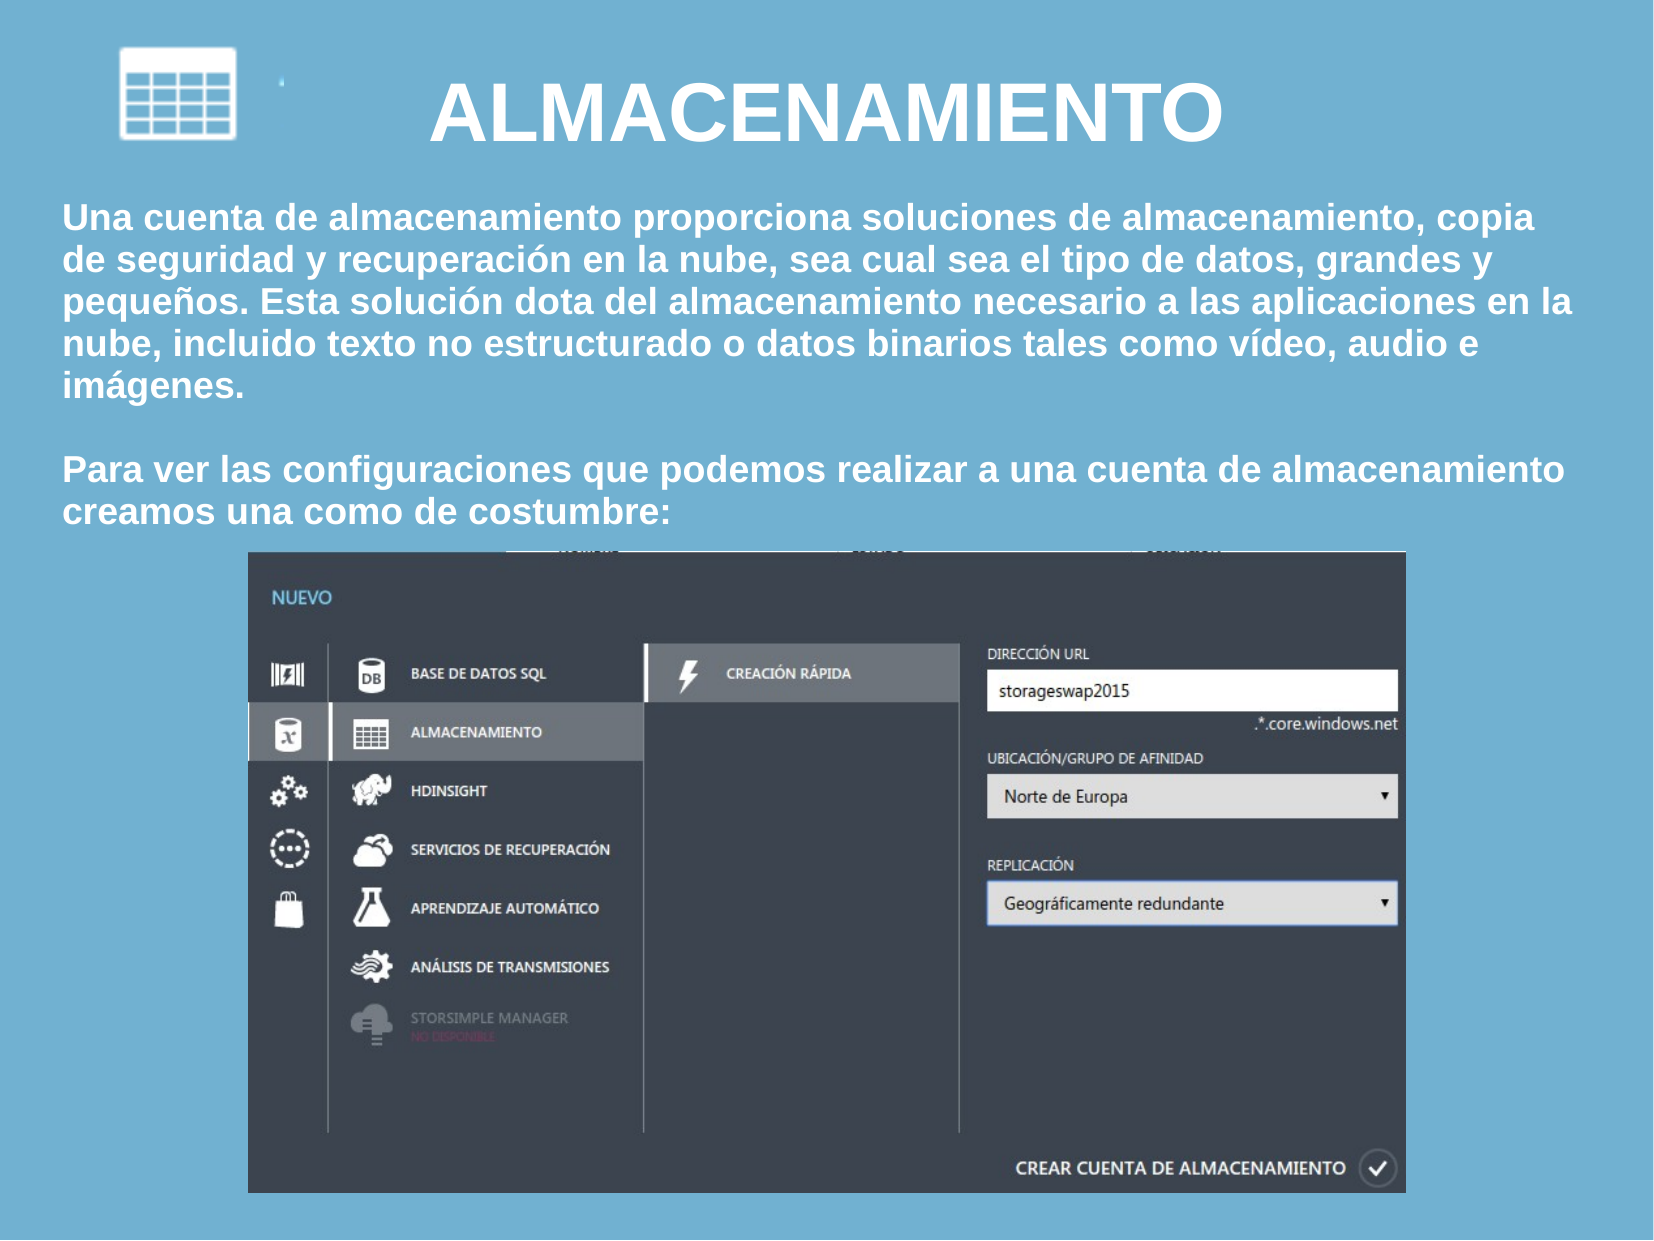

ALMACENAMIENTO
Una cuenta de almacenamiento proporciona soluciones de almacenamiento, copia de seguridad y recuperación en la nube, sea cual sea el tipo de datos, grandes y pequeños. Esta solución dota del almacenamiento necesario a las aplicaciones en la nube, incluido texto no estructurado o datos binarios tales como vídeo, audio e imágenes.
Para ver las configuraciones que podemos realizar a una cuenta de almacenamiento creamos una como de costumbre: